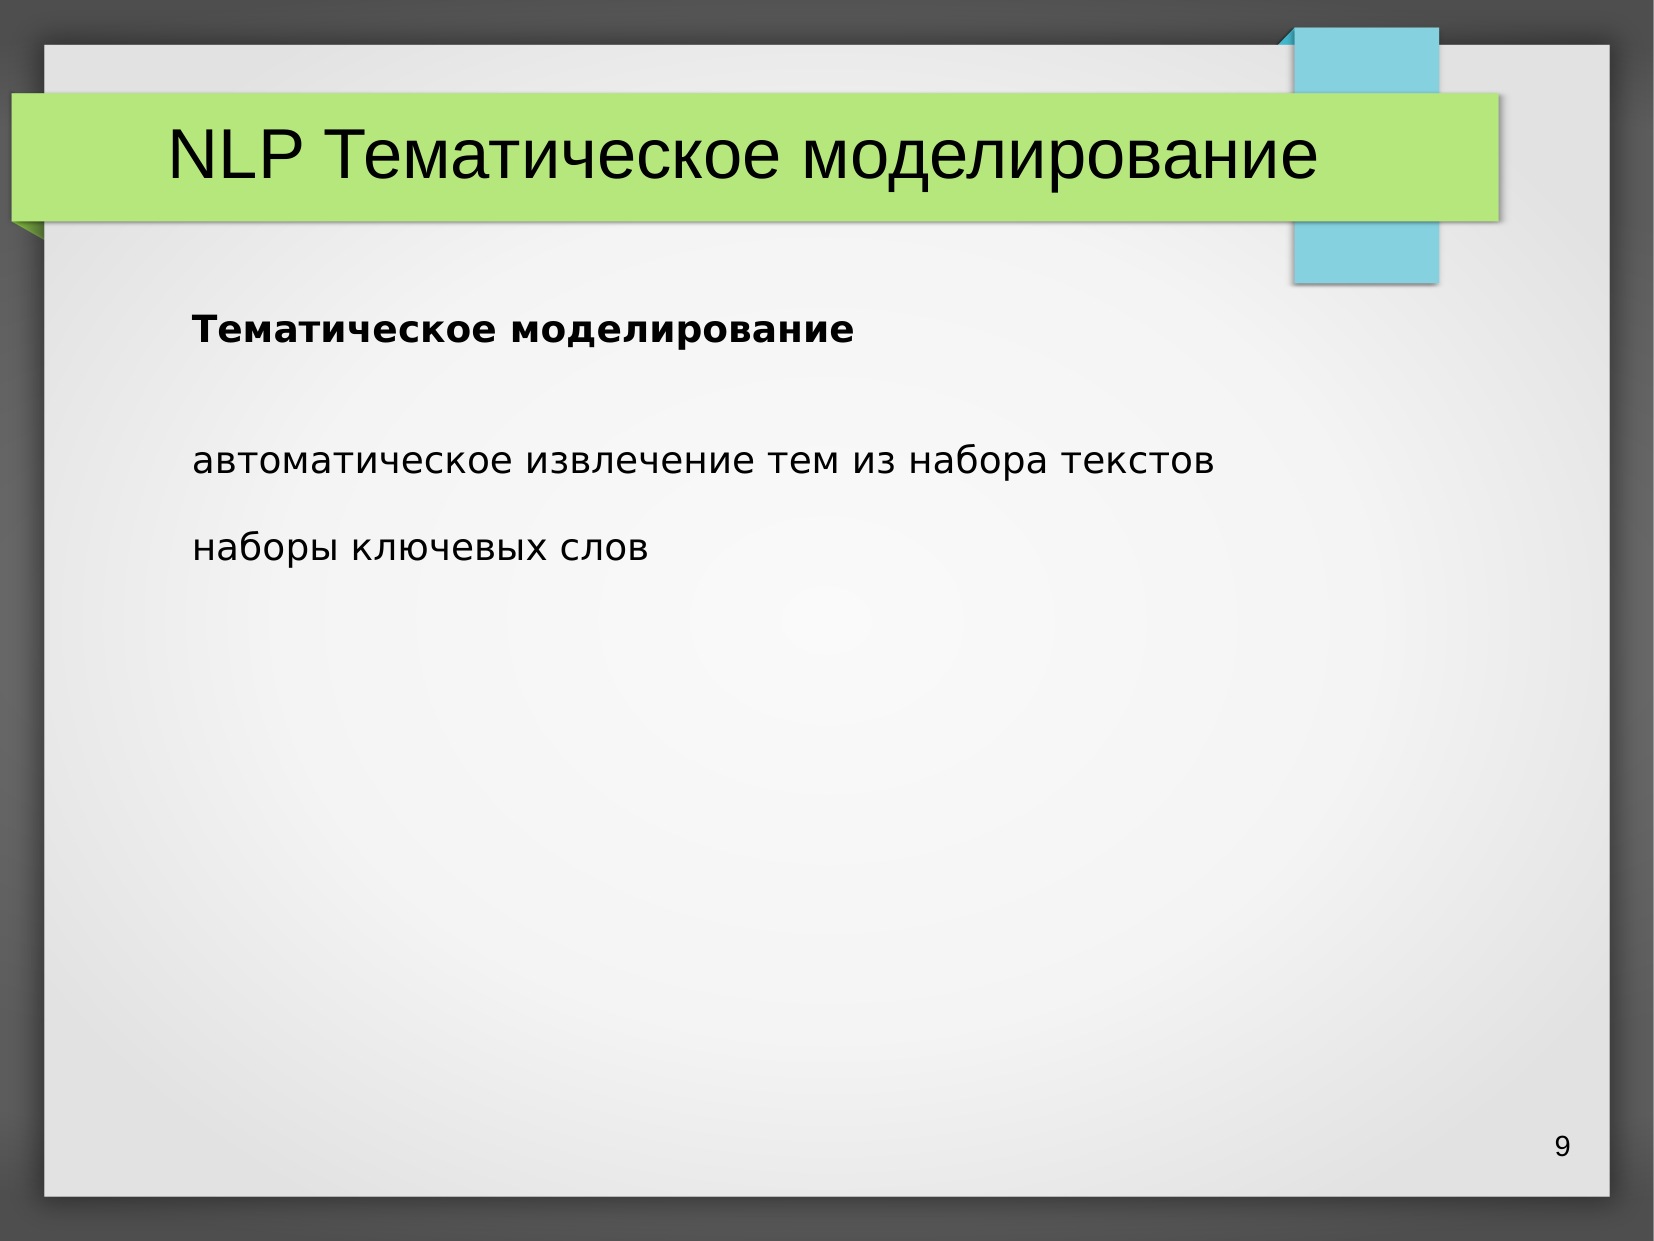

# NLP Тематическое моделирование
Тематическое моделирование
автоматическое извлечение тем из набора текстов
наборы ключевых слов
9